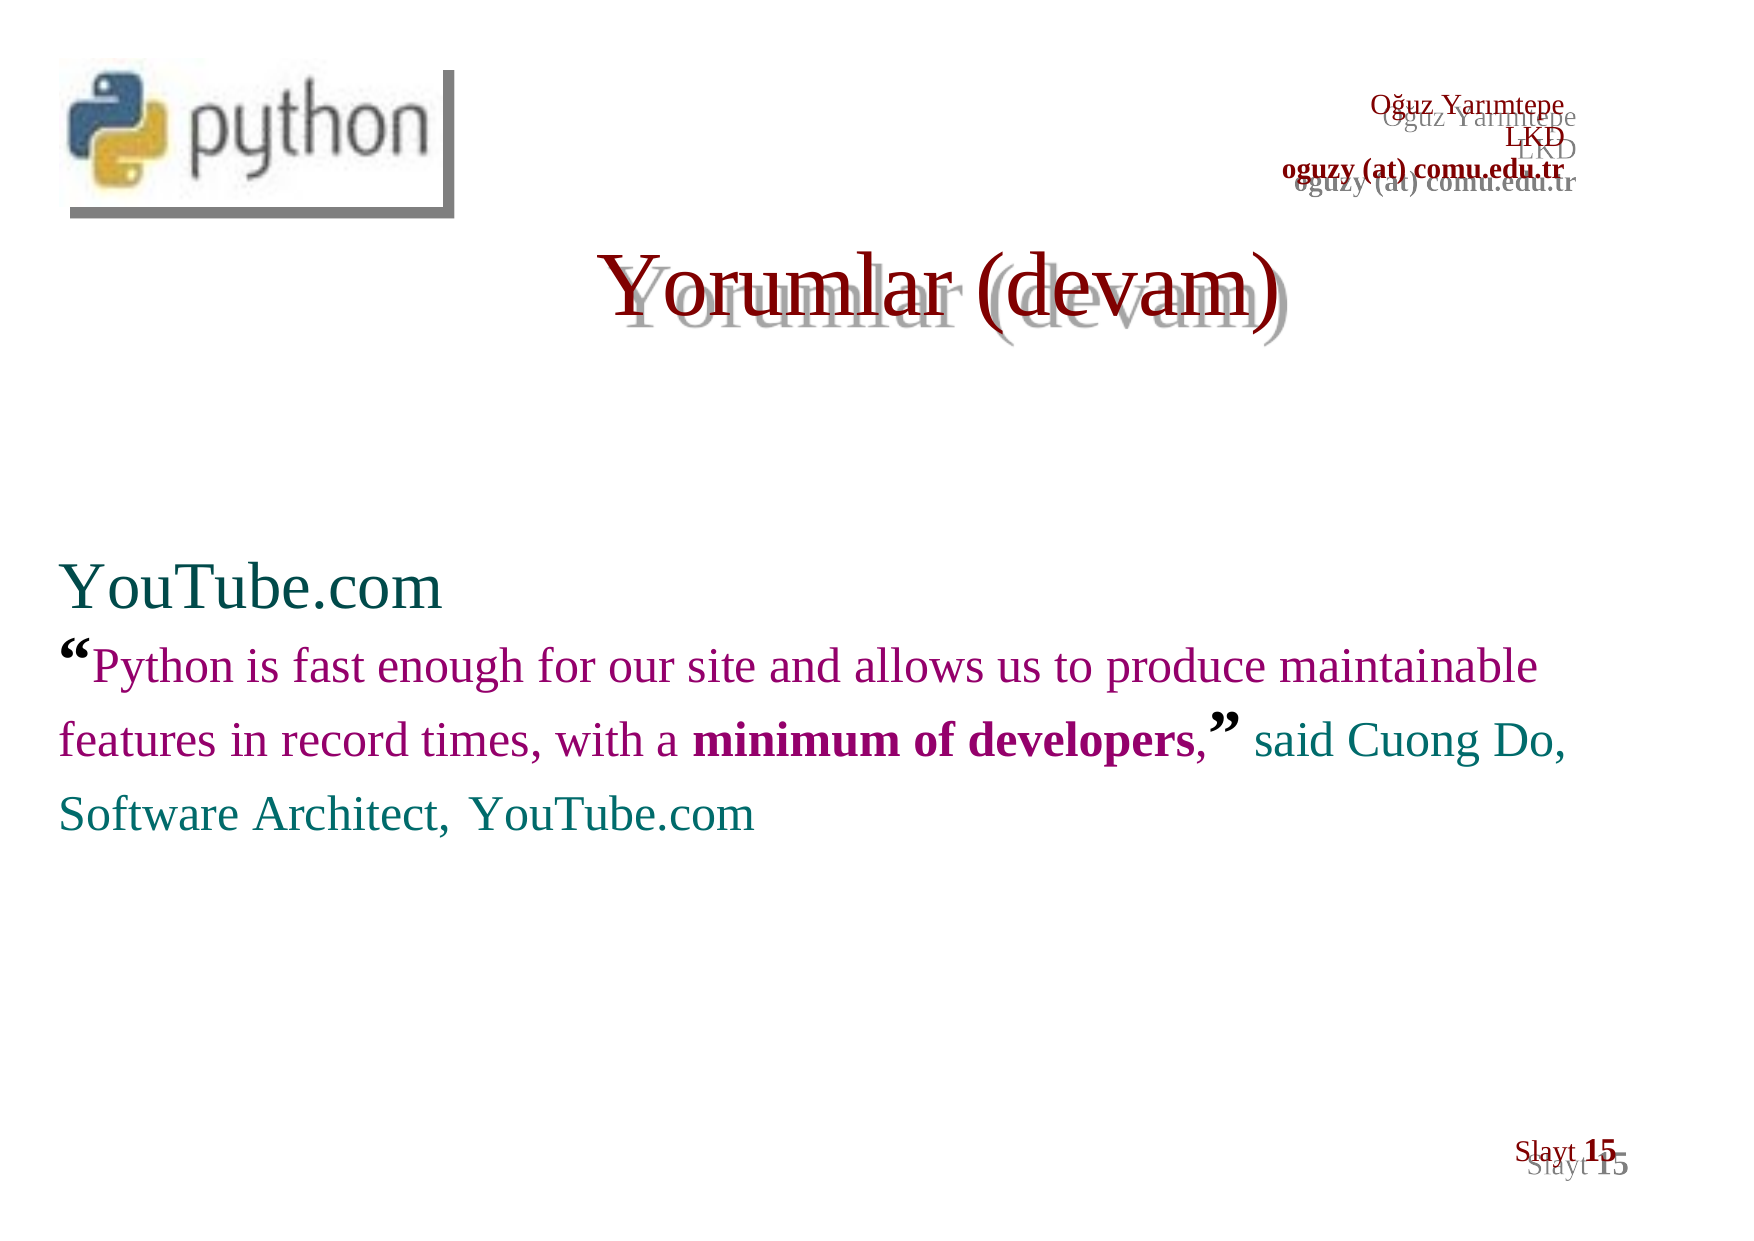

# Yorumlar (devam)
YouTube.com
“Python is fast enough for our site and allows us to produce maintainable features in record times, with a minimum of developers,” said Cuong Do, Software Architect, YouTube.com